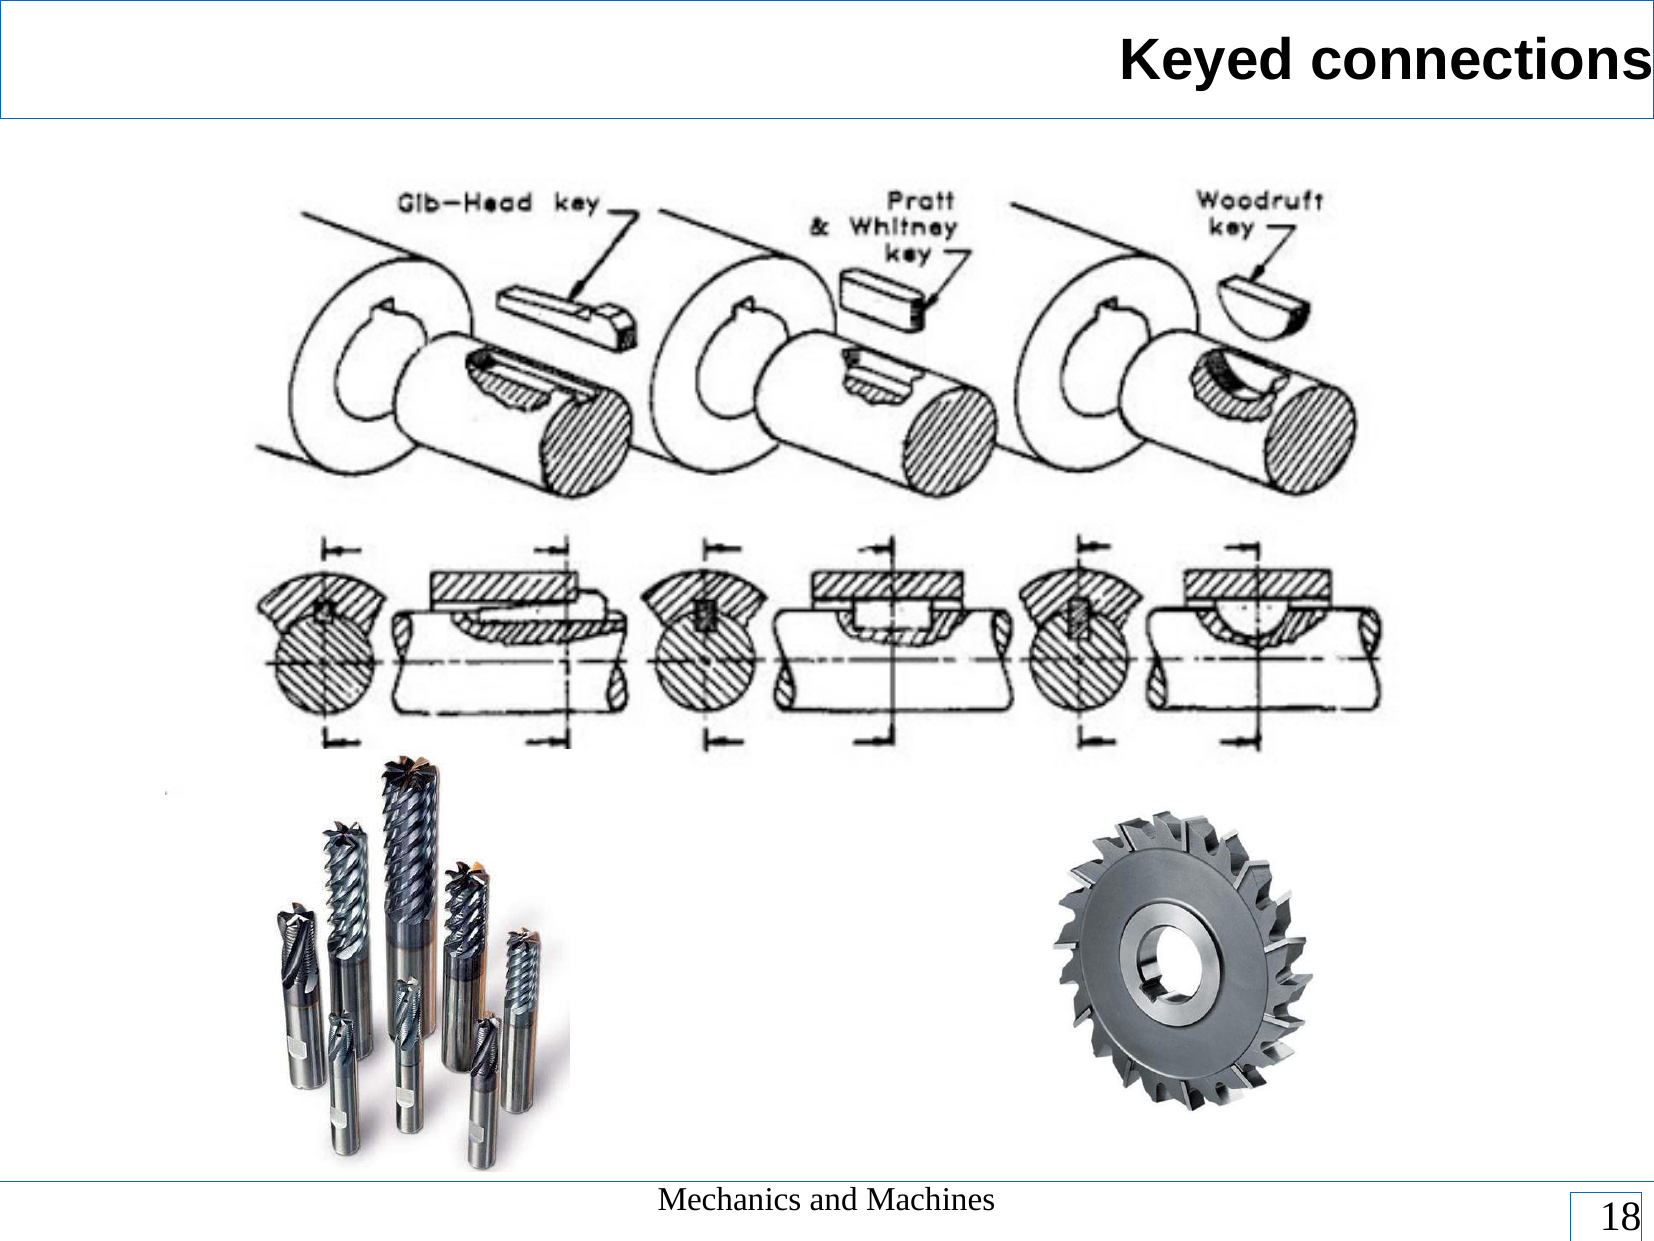

# Keyed connections
Mechanics and Machines
18